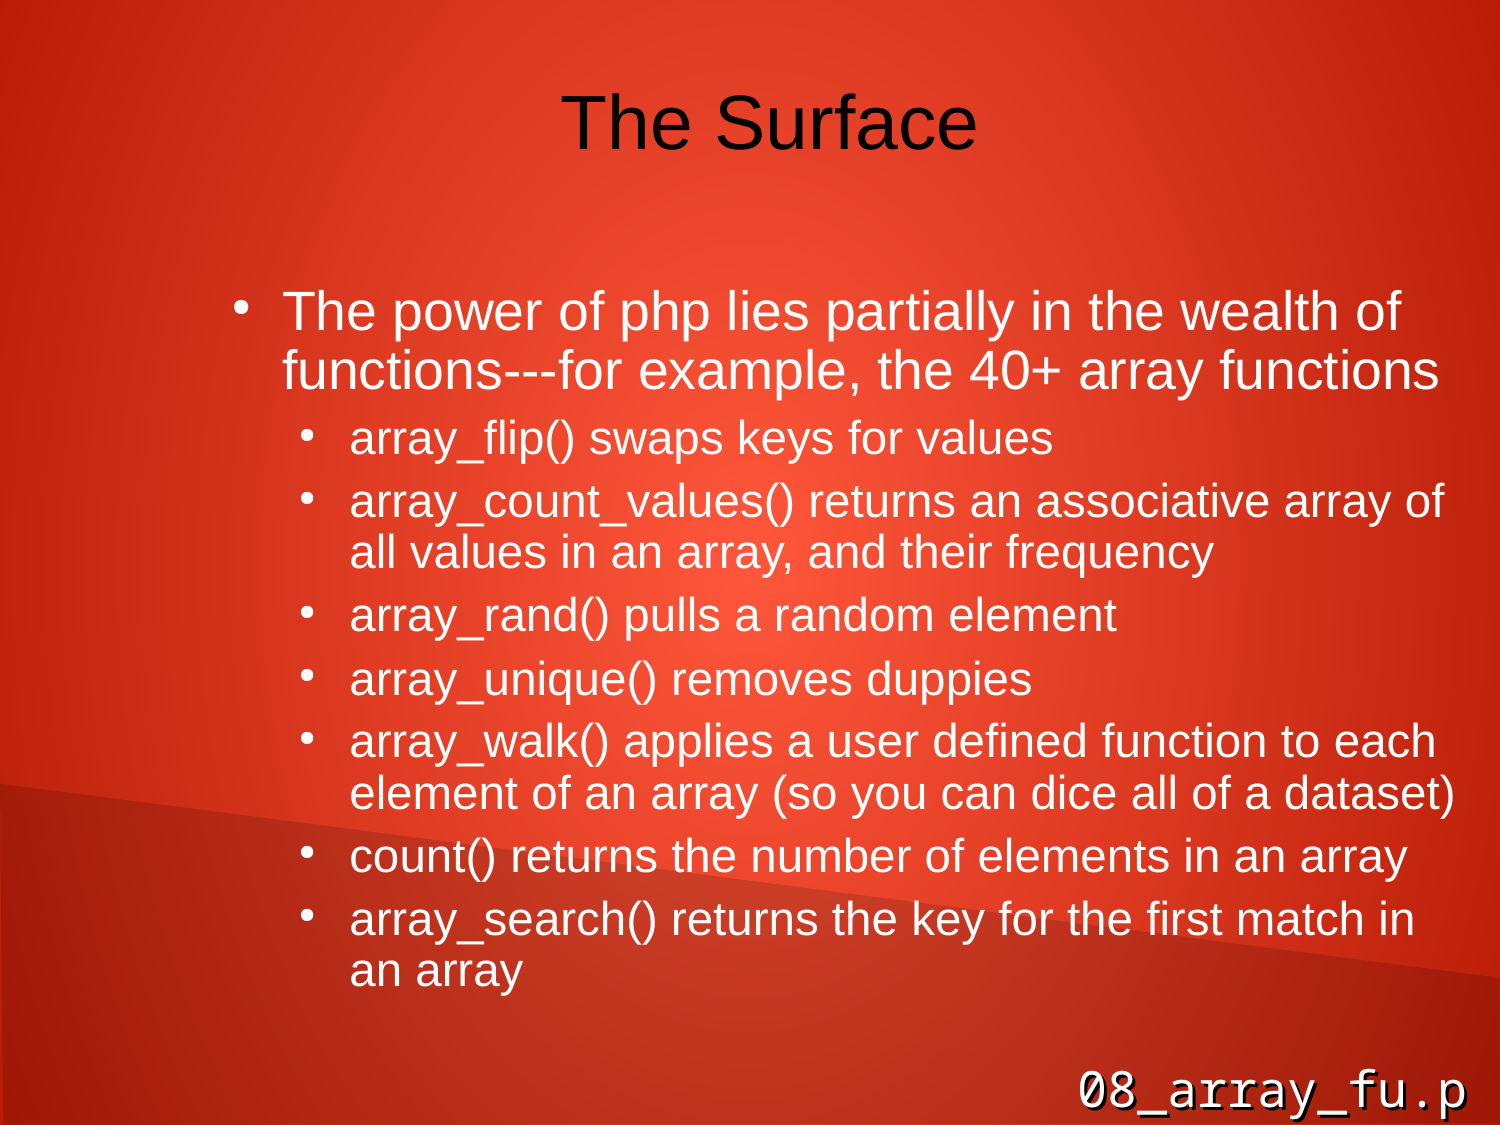

# The Surface
The power of php lies partially in the wealth of functions---for example, the 40+ array functions
array_flip() swaps keys for values
array_count_values() returns an associative array of all values in an array, and their frequency
array_rand() pulls a random element
array_unique() removes duppies
array_walk() applies a user defined function to each element of an array (so you can dice all of a dataset)
count() returns the number of elements in an array
array_search() returns the key for the first match in an array
08_array_fu.php